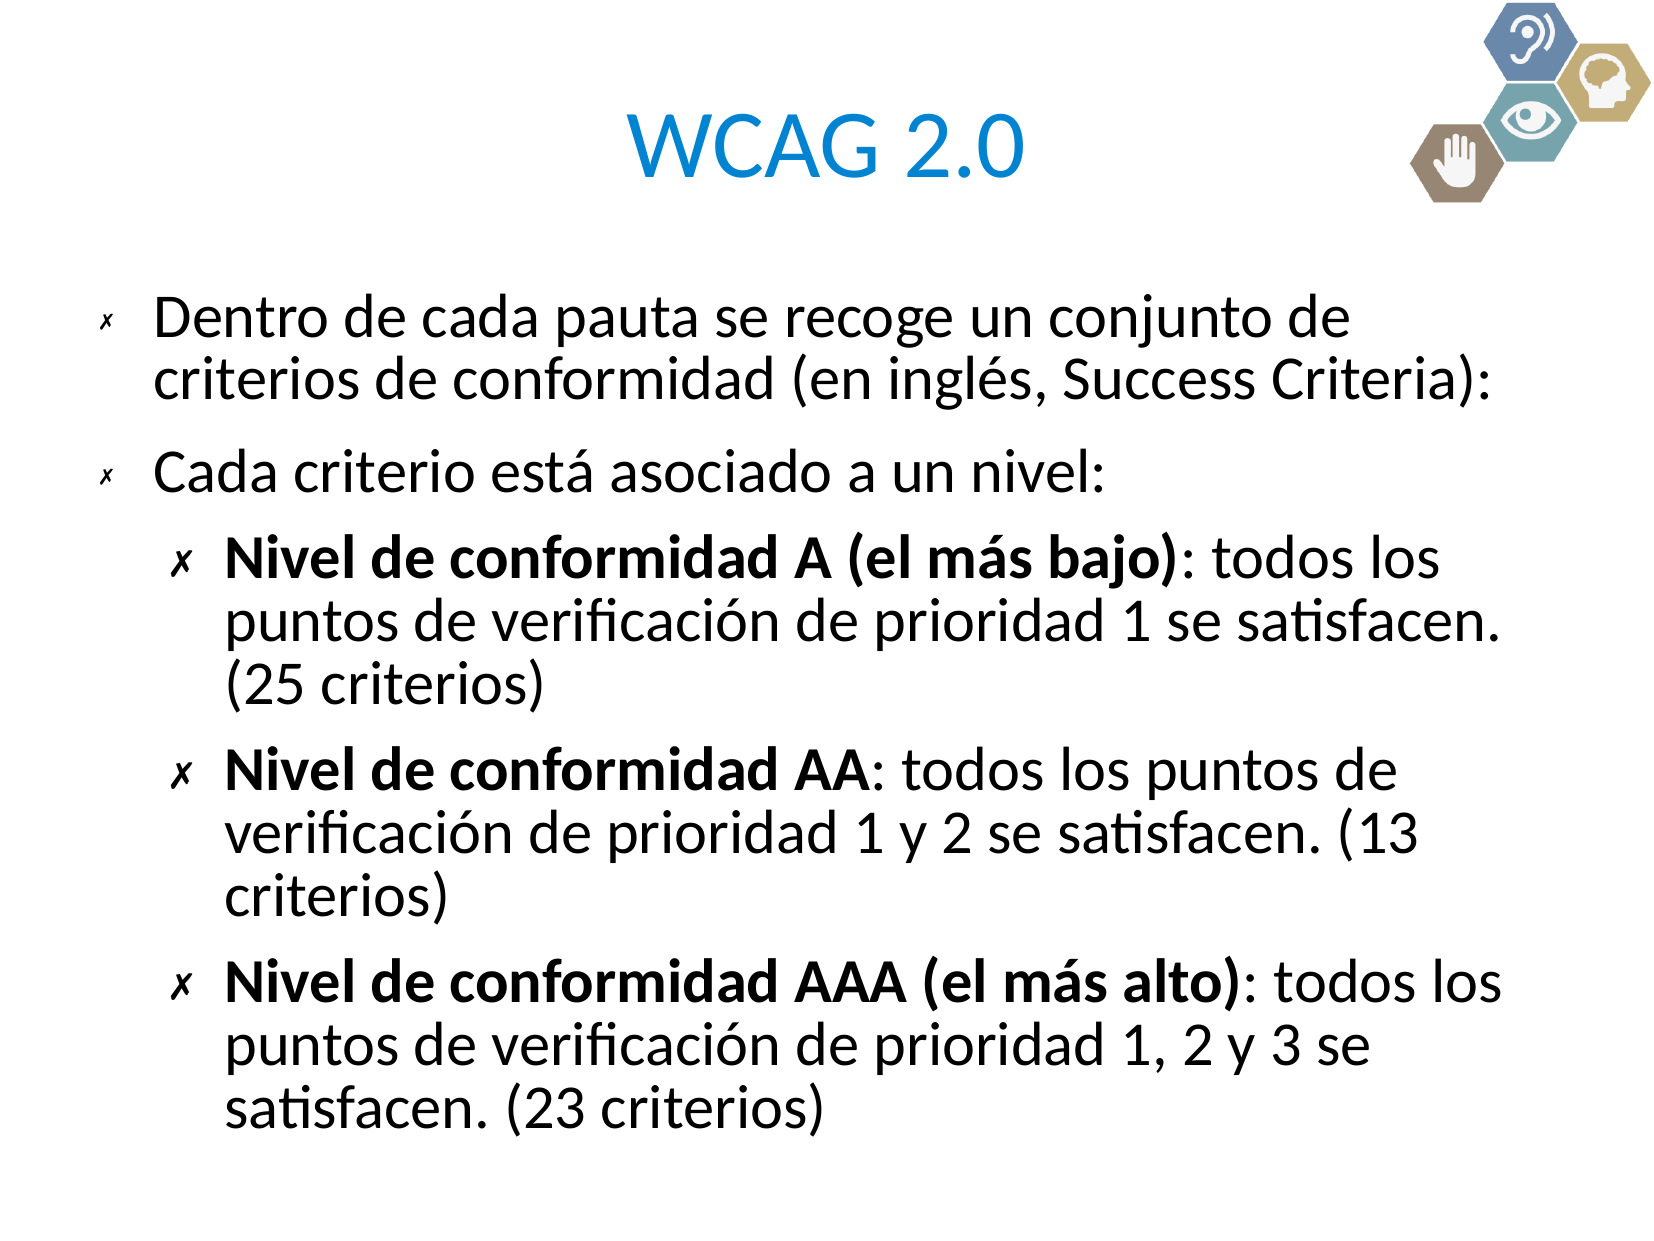

# WCAG 2.0
Dentro de cada pauta se recoge un conjunto de criterios de conformidad (en inglés, Success Criteria):
Cada criterio está asociado a un nivel:
Nivel de conformidad A (el más bajo): todos los puntos de verificación de prioridad 1 se satisfacen. (25 criterios)
Nivel de conformidad AA: todos los puntos de verificación de prioridad 1 y 2 se satisfacen. (13 criterios)
Nivel de conformidad AAA (el más alto): todos los puntos de verificación de prioridad 1, 2 y 3 se satisfacen. (23 criterios)